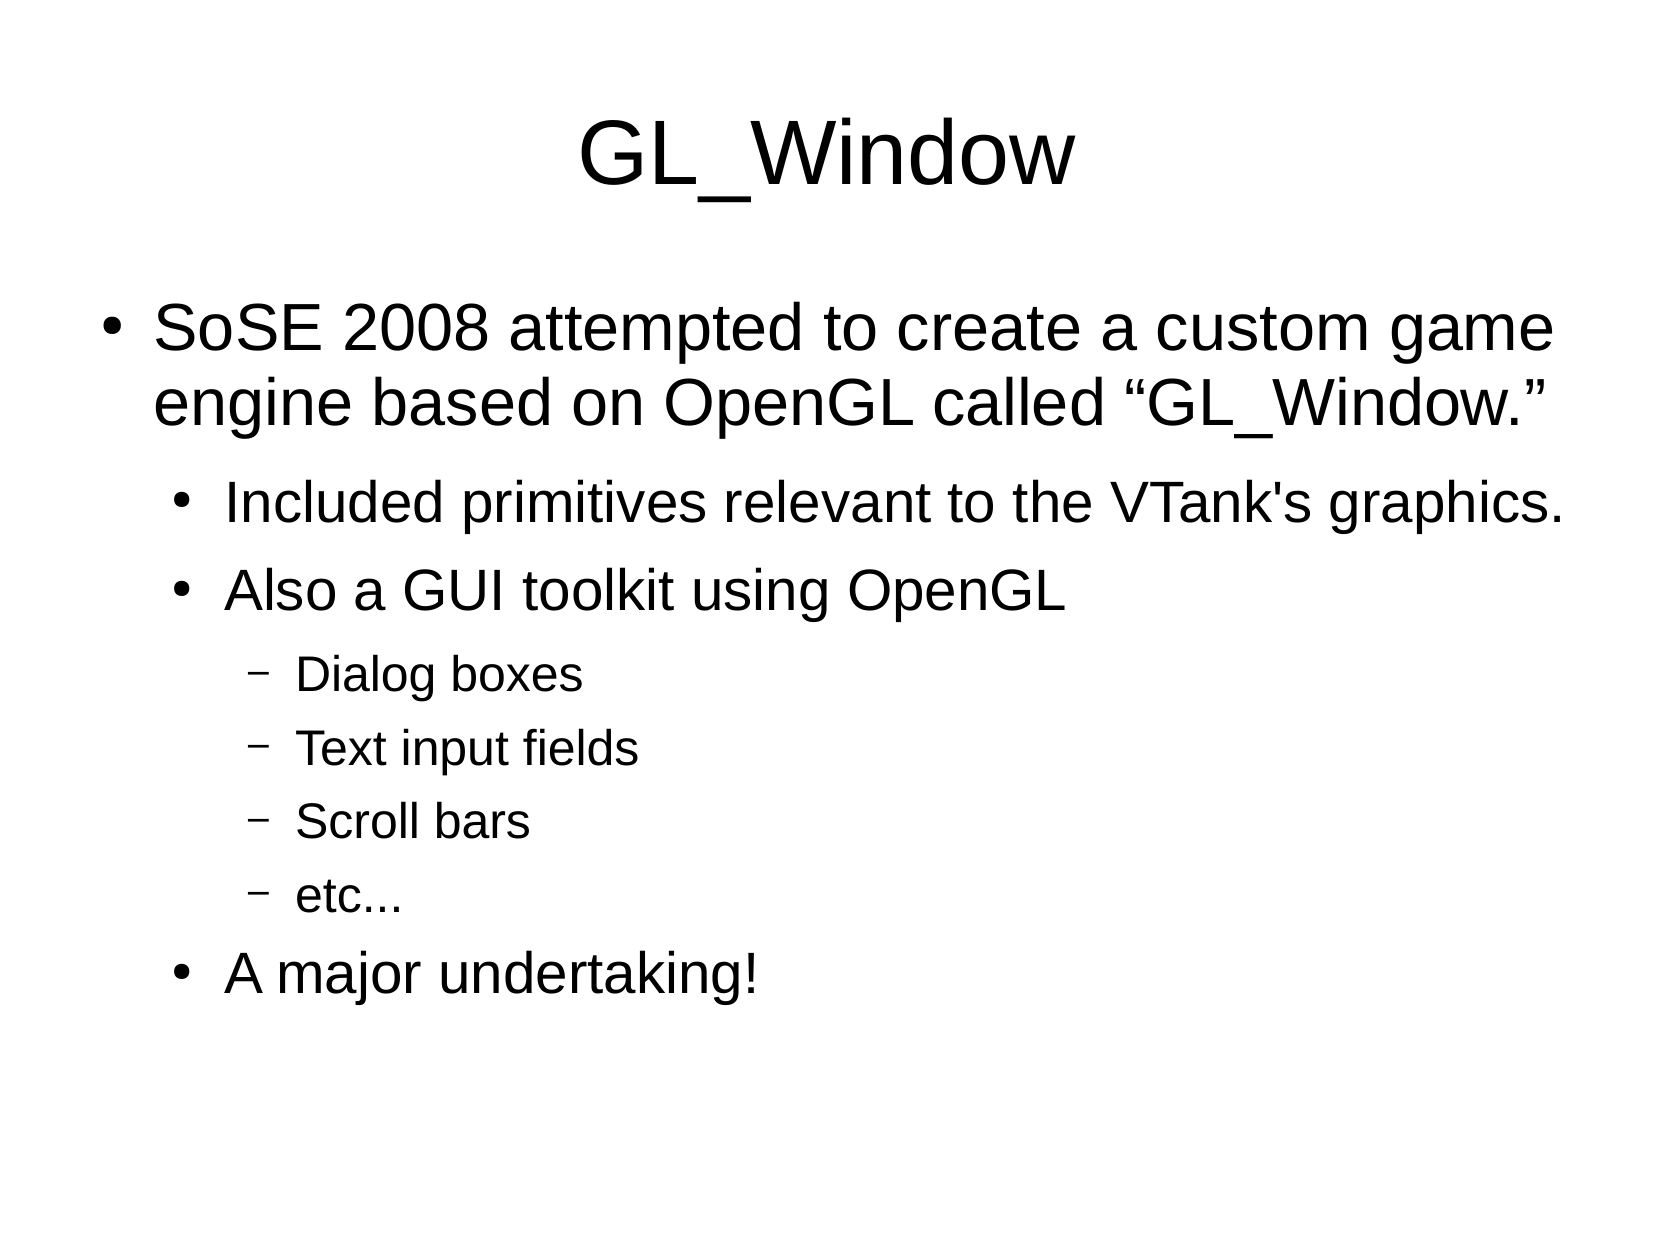

# GL_Window
SoSE 2008 attempted to create a custom game engine based on OpenGL called “GL_Window.”
Included primitives relevant to the VTank's graphics.
Also a GUI toolkit using OpenGL
Dialog boxes
Text input fields
Scroll bars
etc...
A major undertaking!